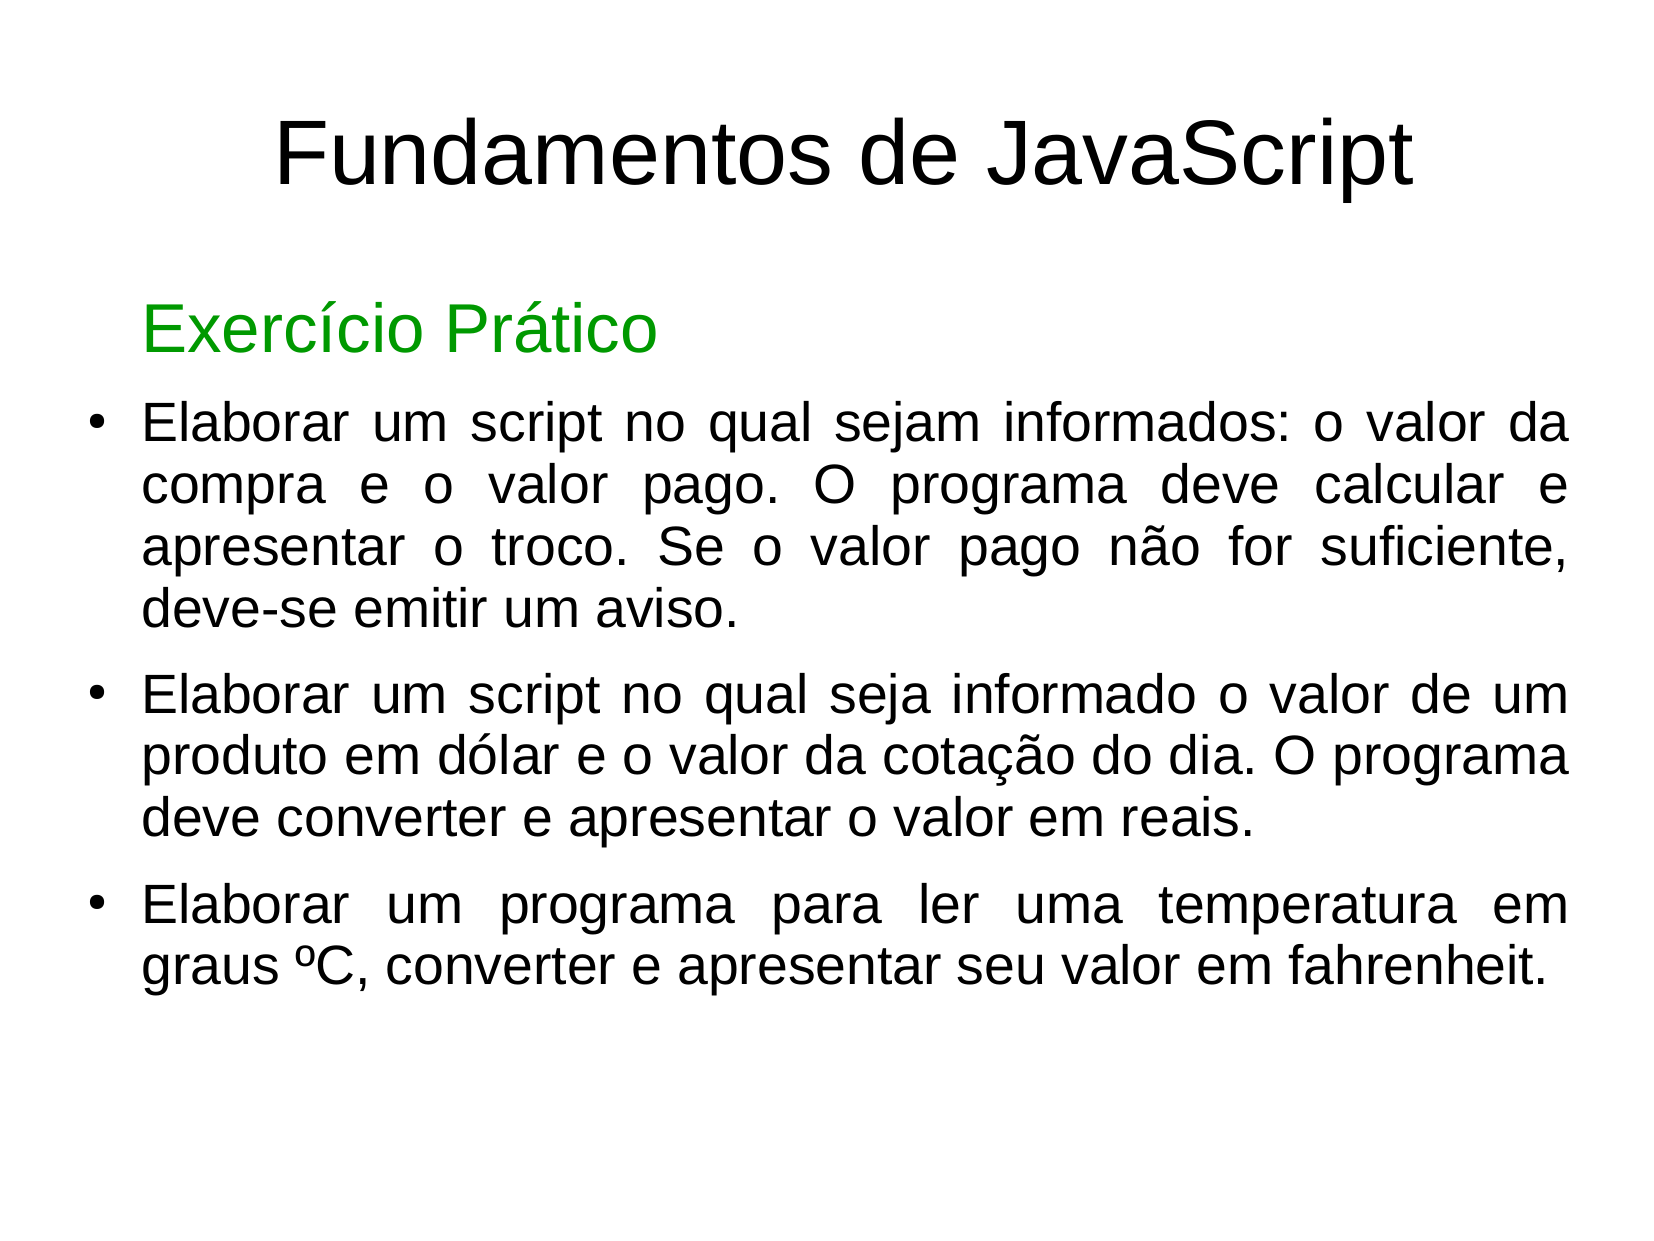

# Fundamentos de JavaScript
Exercício Prático
Elaborar um script no qual sejam informados: o valor da compra e o valor pago. O programa deve calcular e apresentar o troco. Se o valor pago não for suficiente, deve-se emitir um aviso.
Elaborar um script no qual seja informado o valor de um produto em dólar e o valor da cotação do dia. O programa deve converter e apresentar o valor em reais.
Elaborar um programa para ler uma temperatura em graus ºC, converter e apresentar seu valor em fahrenheit.